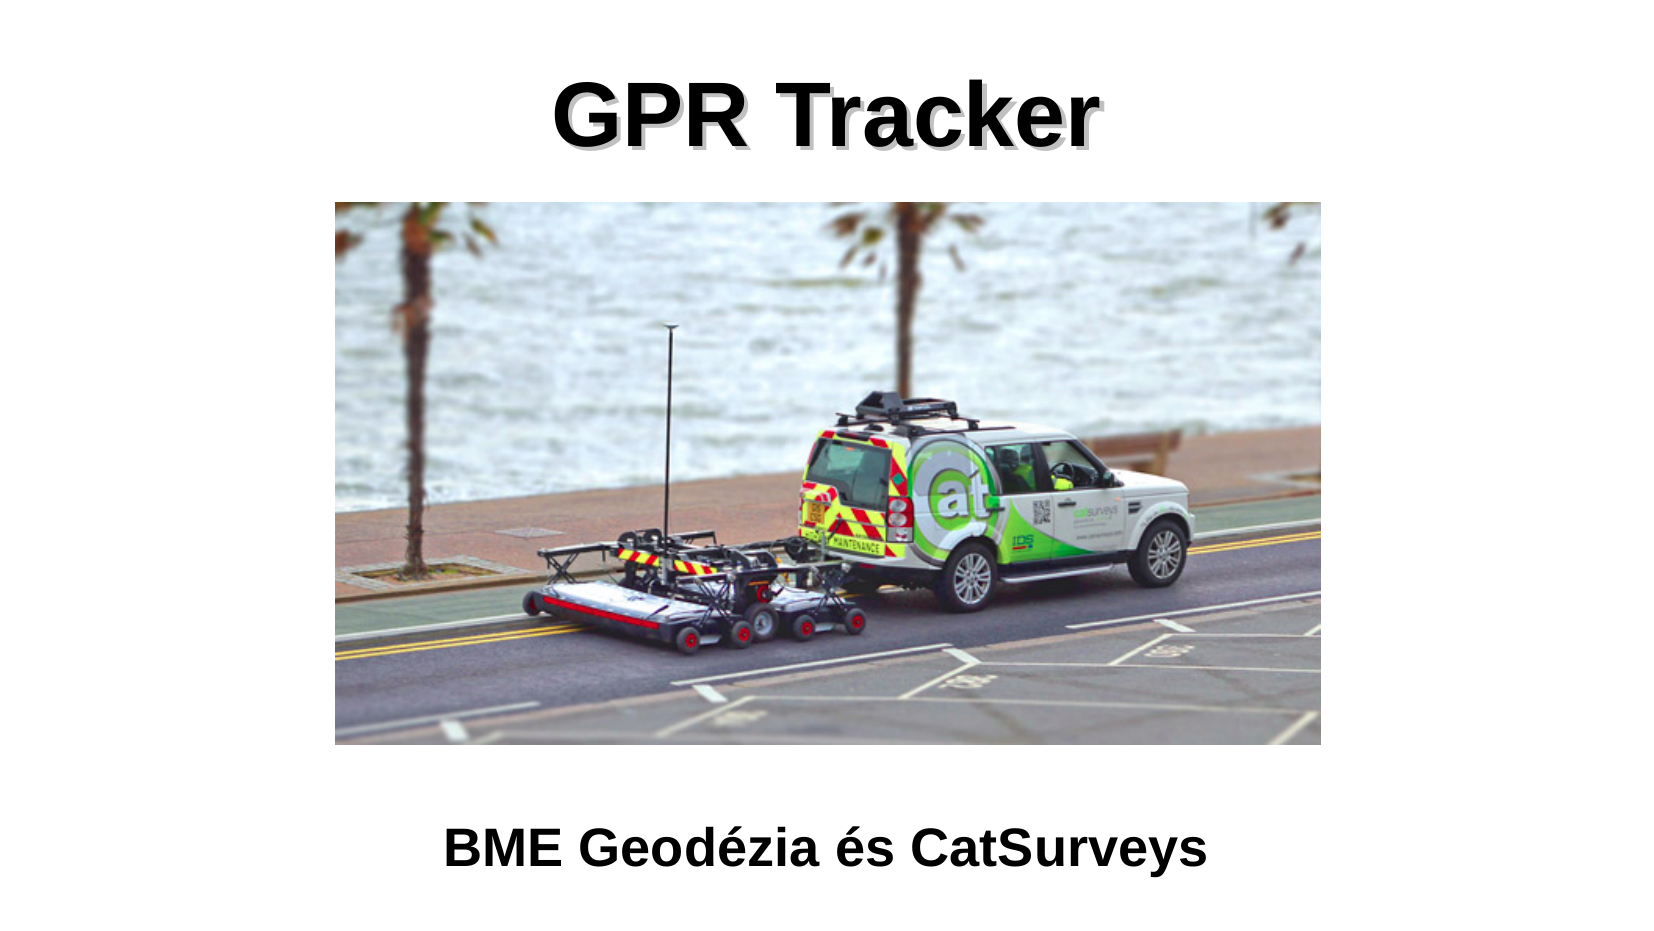

# GPR Tracker
BME Geodézia és CatSurveys